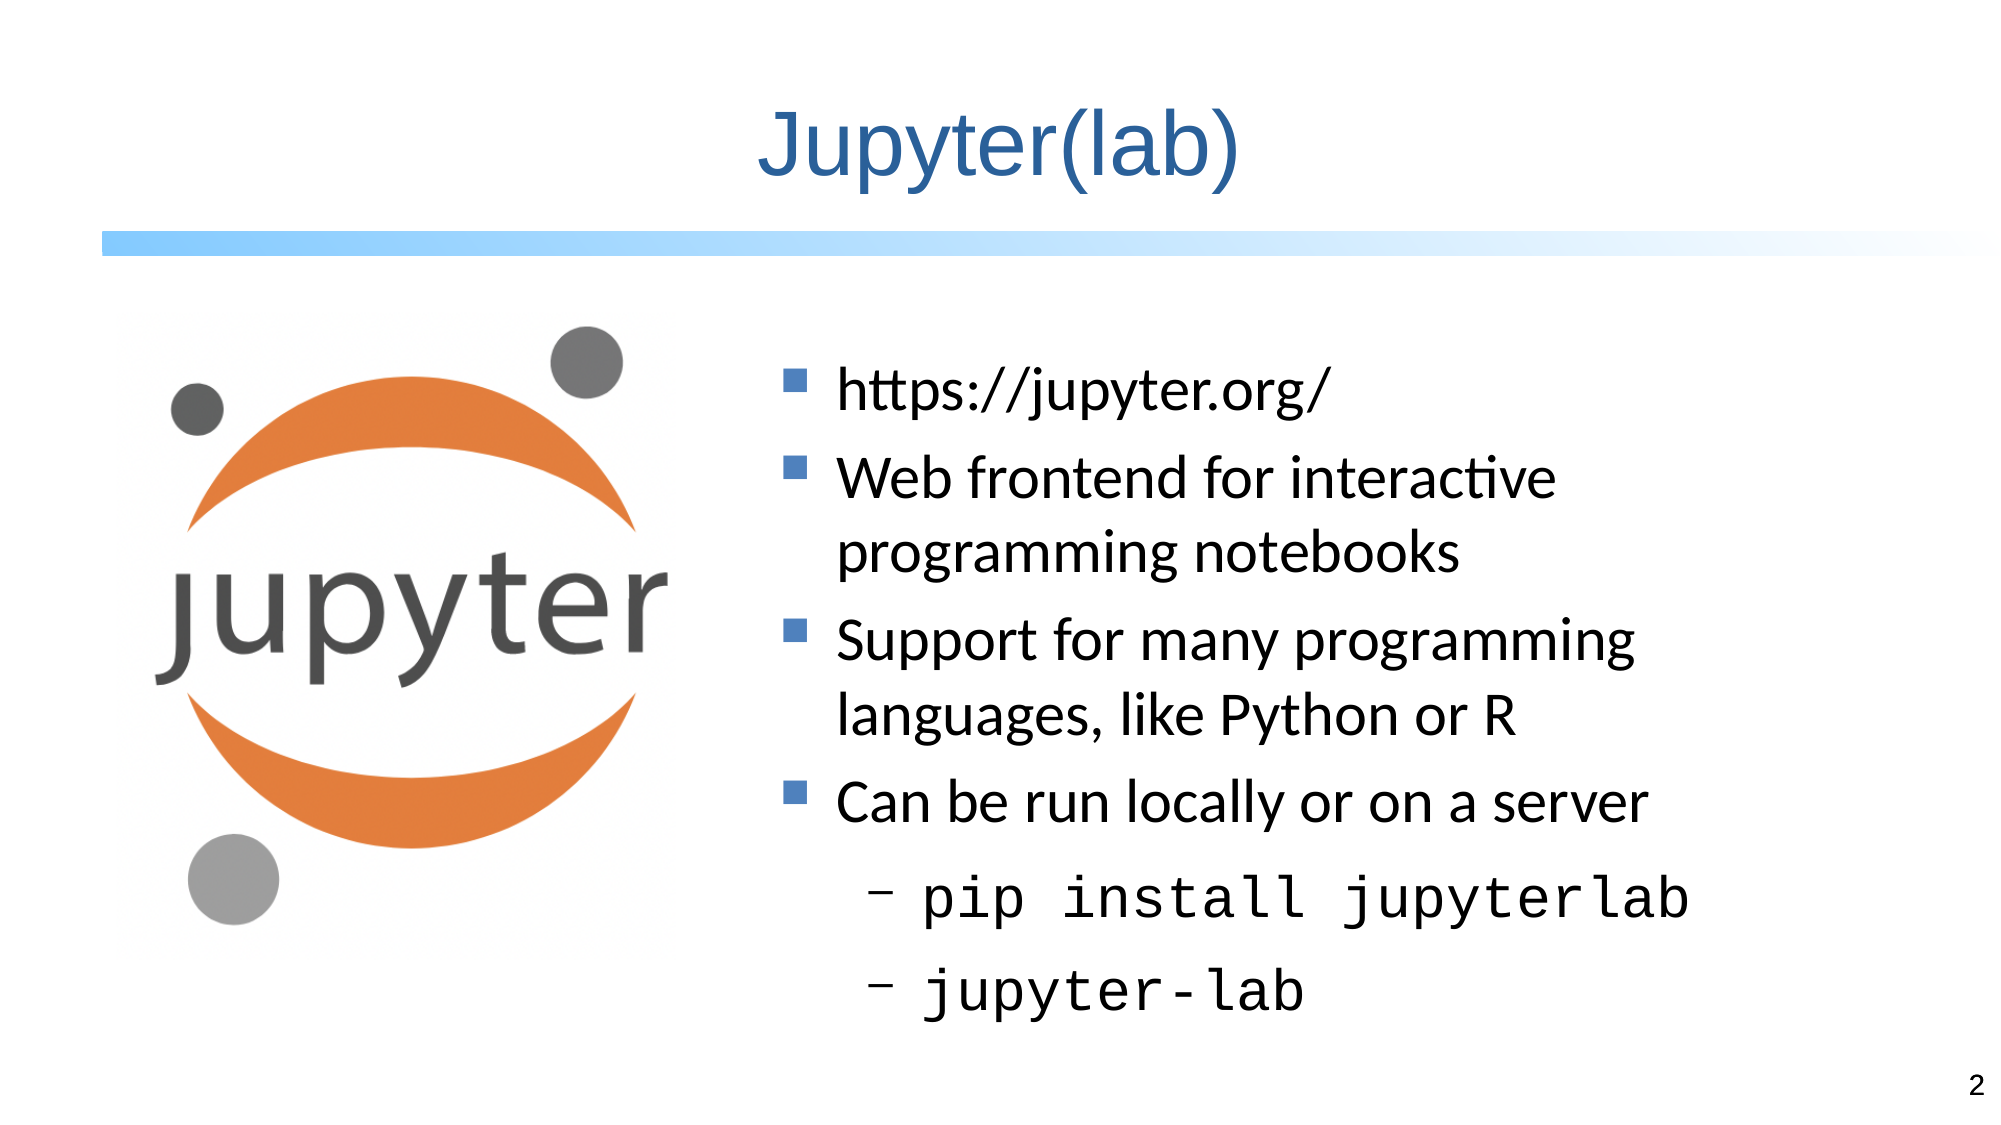

# Jupyter(lab)
https://jupyter.org/
Web frontend for interactive programming notebooks
Support for many programming languages, like Python or R
Can be run locally or on a server
pip install jupyterlab
jupyter-lab